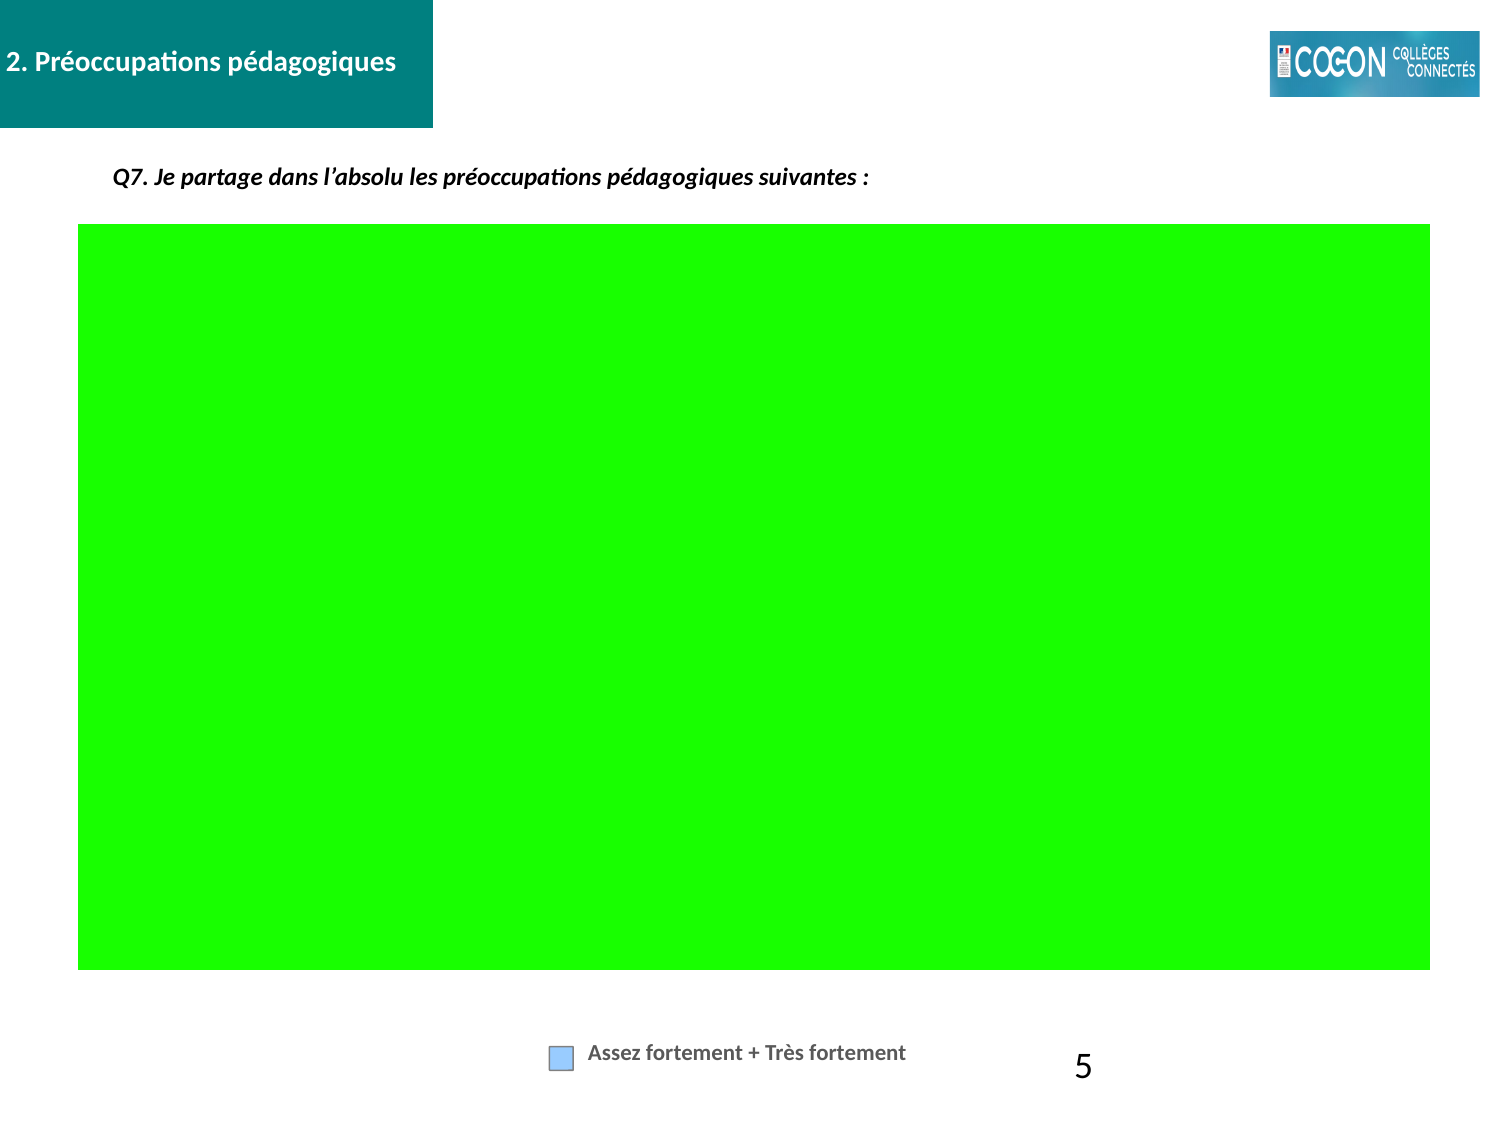

2. Préoccupations pédagogiques
Q7. Je partage dans l’absolu les préoccupations pédagogiques suivantes :
Assez fortement + Très fortement